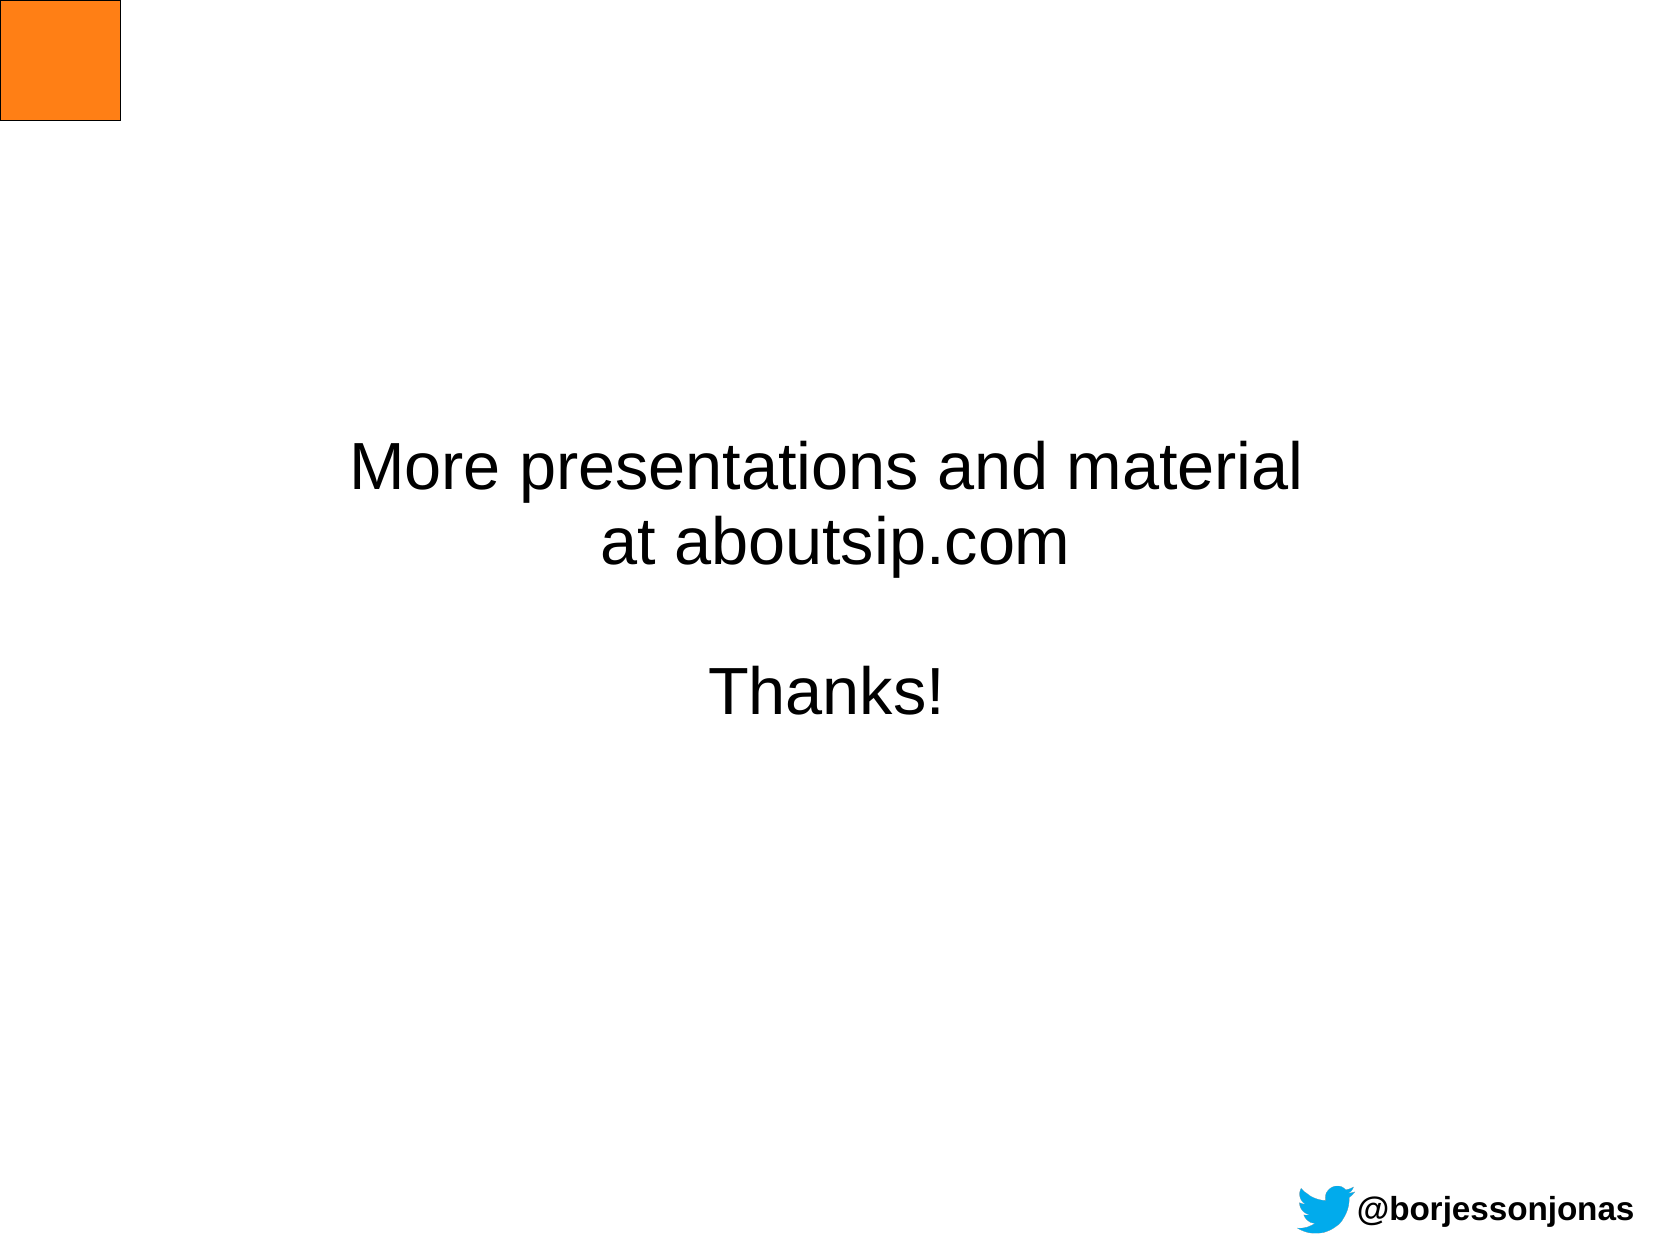

# More presentations and material
 at aboutsip.com
Thanks!